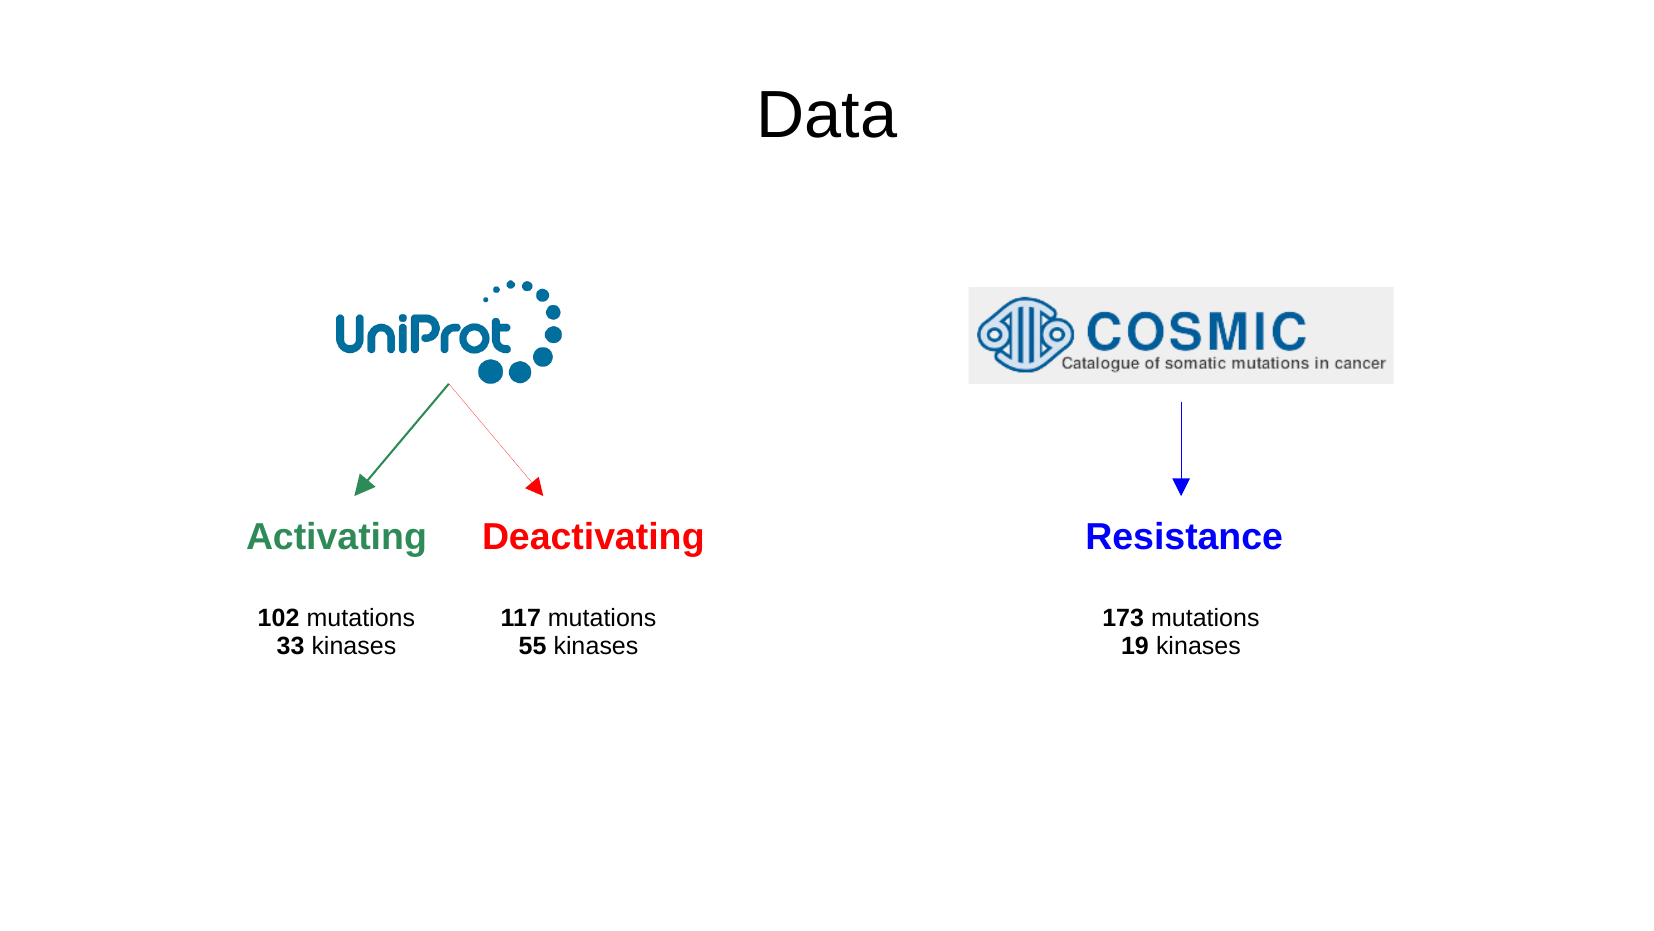

# Data
Activating
Deactivating
Resistance
102 mutations
33 kinases
117 mutations
55 kinases
173 mutations
19 kinases